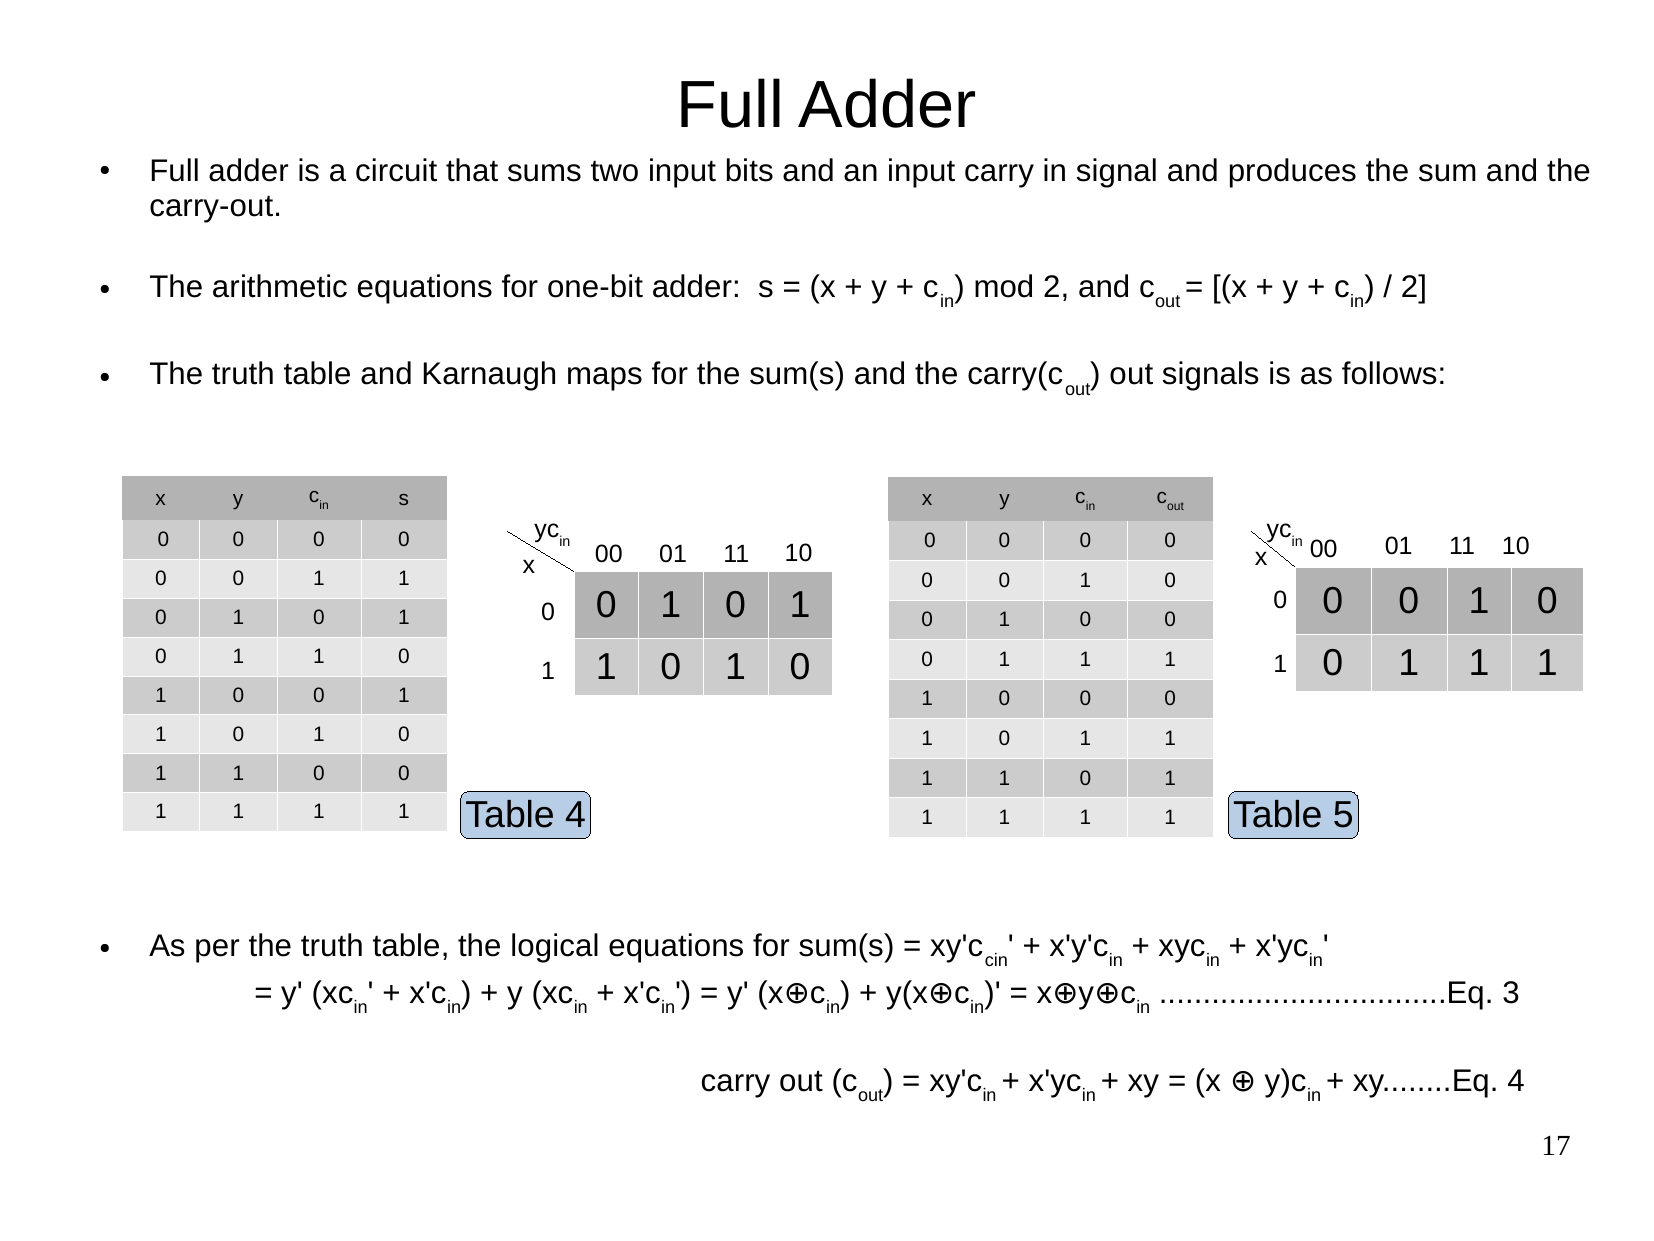

# Full Adder
Full adder is a circuit that sums two input bits and an input carry in signal and produces the sum and the carry-out.
The arithmetic equations for one-bit adder: s = (x + y + cin) mod 2, and cout = [(x + y + cin) / 2]
The truth table and Karnaugh maps for the sum(s) and the carry(cout) out signals is as follows:
As per the truth table, the logical equations for sum(s) = xy'ccin' + x'y'cin + xycin + x'ycin'
 = y' (xcin' + x'cin) + y (xcin + x'cin') = y' (x⊕cin) + y(x⊕cin)' = x⊕y⊕cin .................................Eq. 3
 carry out (cout) = xy'cin + x'ycin + xy = (x ⊕ y)cin + xy........Eq. 4
| x | y | cin | s |
| --- | --- | --- | --- |
| 0 | 0 | 0 | 0 |
| 0 | 0 | 1 | 1 |
| 0 | 1 | 0 | 1 |
| 0 | 1 | 1 | 0 |
| 1 | 0 | 0 | 1 |
| 1 | 0 | 1 | 0 |
| 1 | 1 | 0 | 0 |
| 1 | 1 | 1 | 1 |
| x | y | cin | cout |
| --- | --- | --- | --- |
| 0 | 0 | 0 | 0 |
| 0 | 0 | 1 | 0 |
| 0 | 1 | 0 | 0 |
| 0 | 1 | 1 | 1 |
| 1 | 0 | 0 | 0 |
| 1 | 0 | 1 | 1 |
| 1 | 1 | 0 | 1 |
| 1 | 1 | 1 | 1 |
ycin
ycin
01
11
10
00
 10
00
01
11
x
x
| 0 | 0 | 1 | 0 |
| --- | --- | --- | --- |
| 0 | 1 | 1 | 1 |
| 0 | 1 | 0 | 1 |
| --- | --- | --- | --- |
| 1 | 0 | 1 | 0 |
0
0
1
1
Table 4
Table 5
17